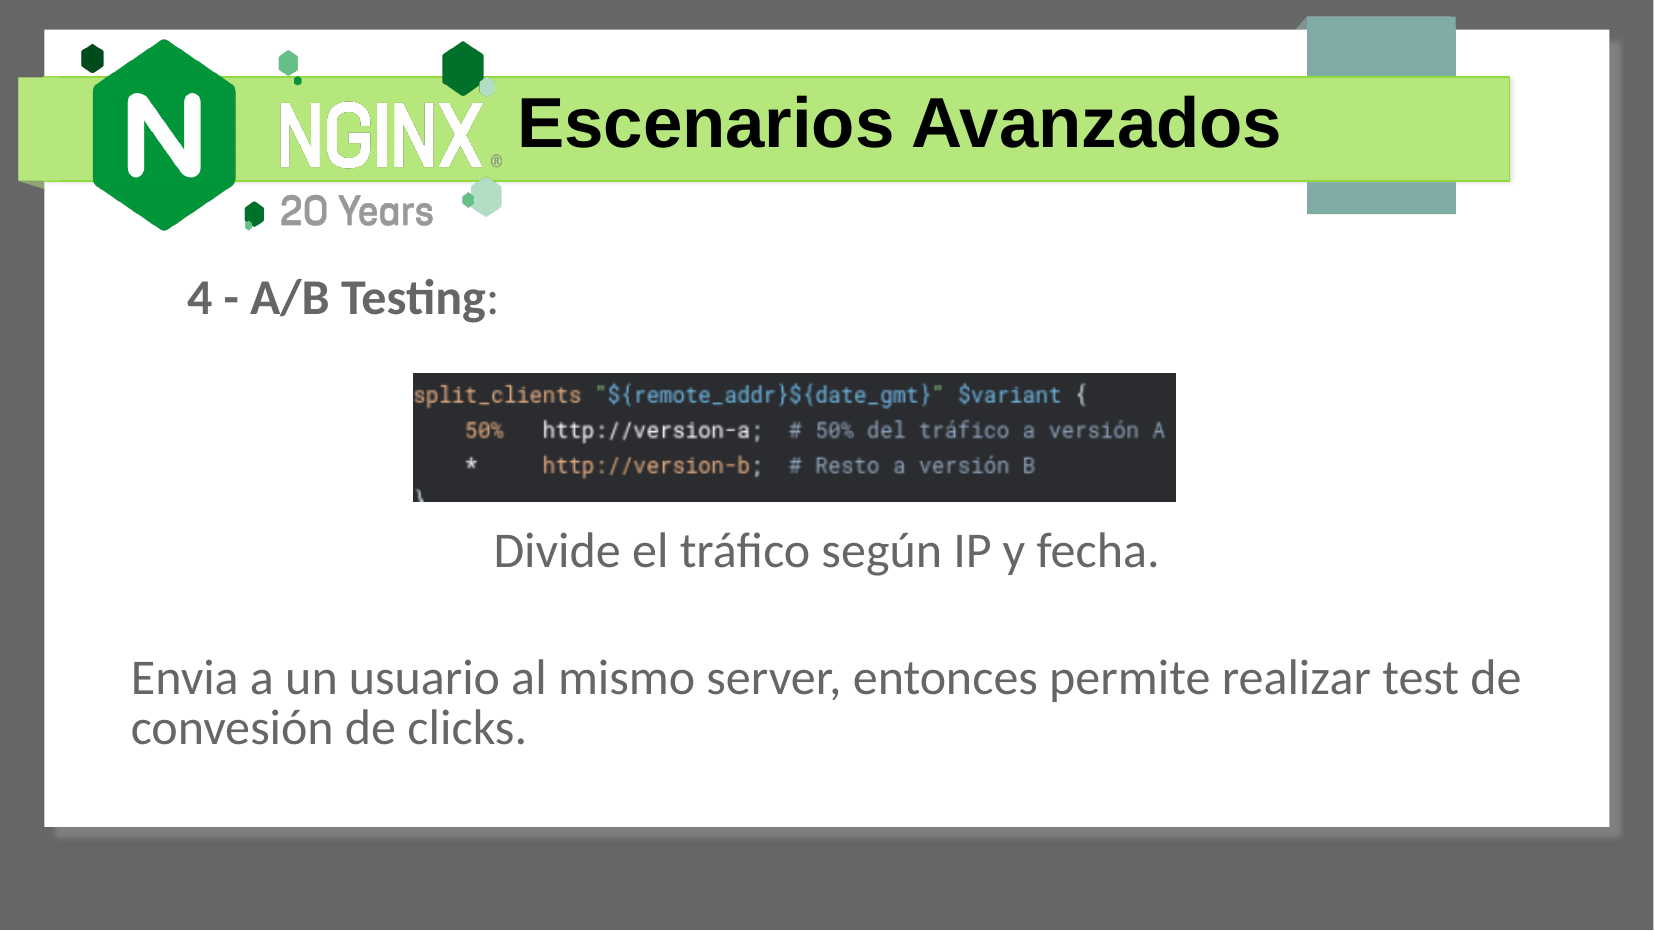

# Escenarios Avanzados
4 - A/B Testing:
Divide el tráfico según IP y fecha.
Envia a un usuario al mismo server, entonces permite realizar test de convesión de clicks.